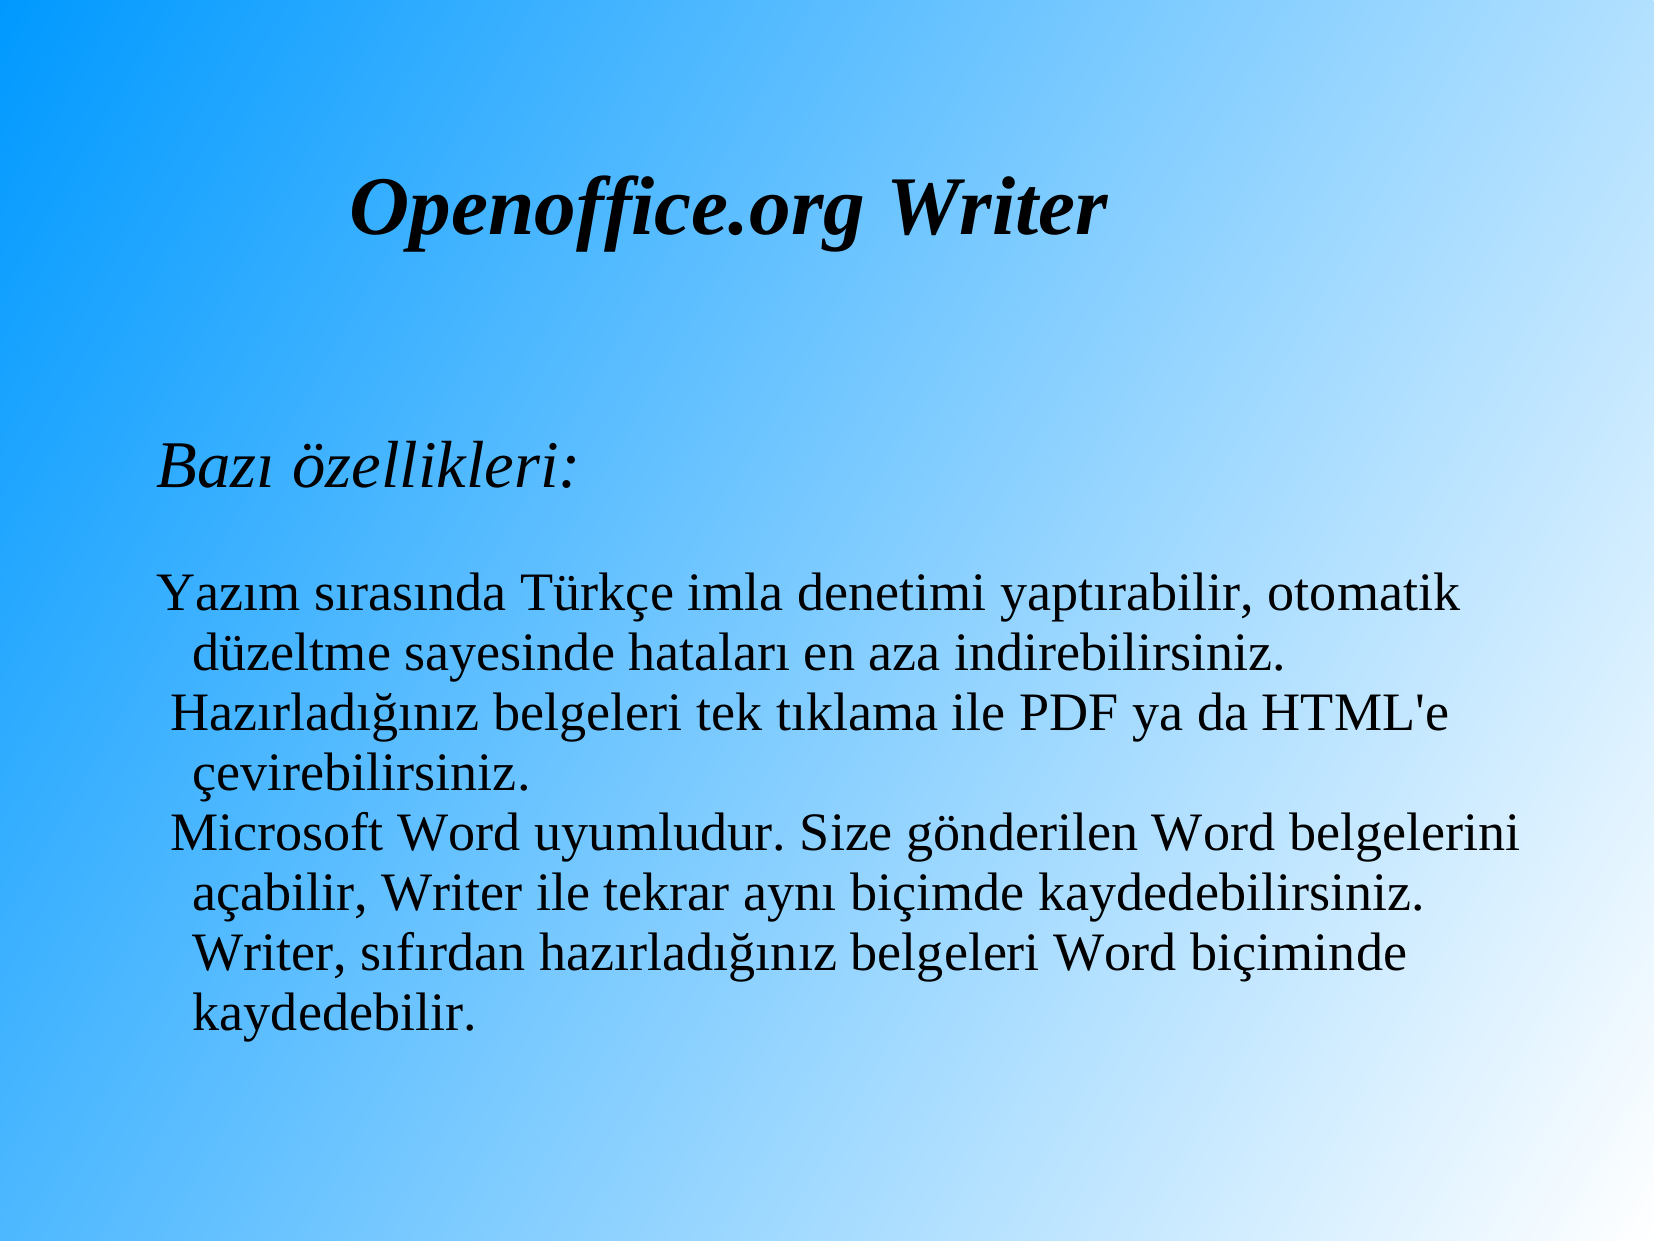

# Openoffice.org Writer
Bazı özellikleri:
Yazım sırasında Türkçe imla denetimi yaptırabilir, otomatik düzeltme sayesinde hataları en aza indirebilirsiniz.
 Hazırladığınız belgeleri tek tıklama ile PDF ya da HTML'e çevirebilirsiniz.
 Microsoft Word uyumludur. Size gönderilen Word belgelerini açabilir, Writer ile tekrar aynı biçimde kaydedebilirsiniz. Writer, sıfırdan hazırladığınız belgeleri Word biçiminde kaydedebilir.